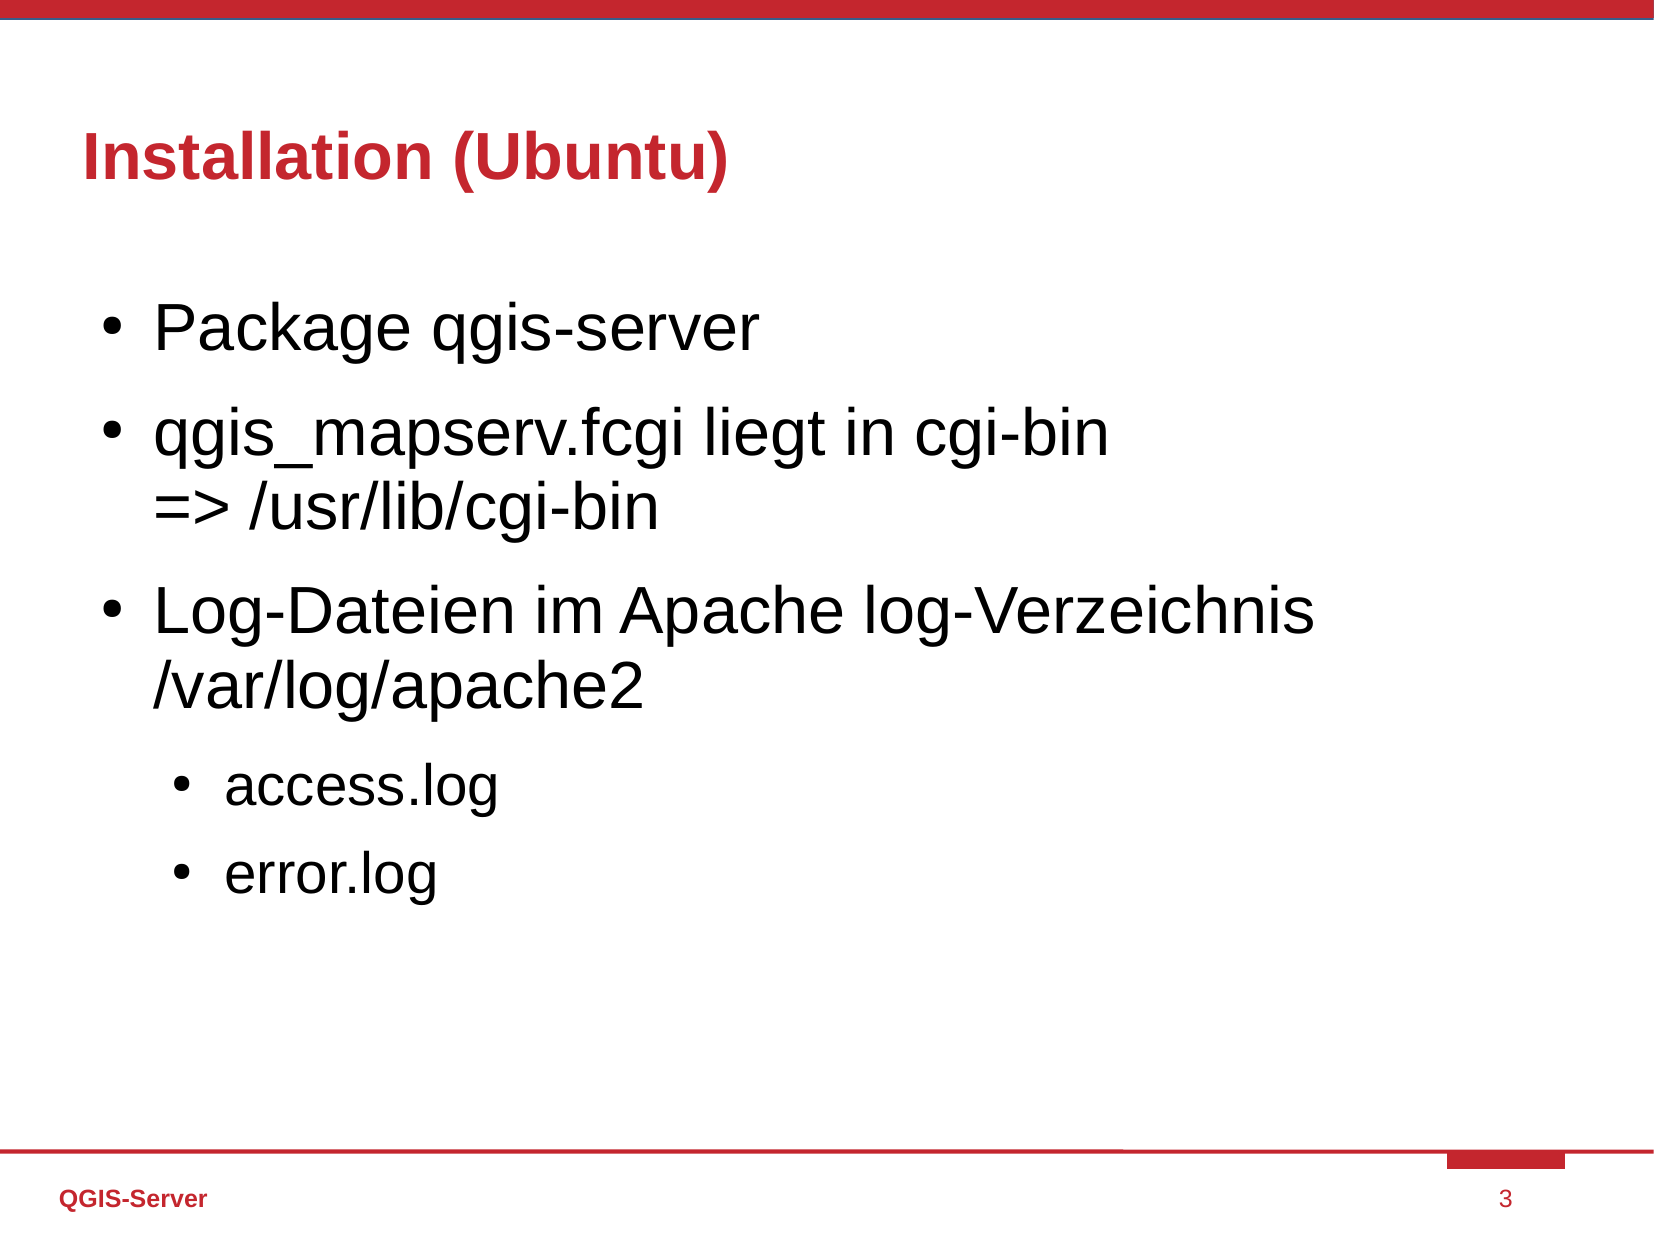

# Installation (Ubuntu)
Package qgis-server
qgis_mapserv.fcgi liegt in cgi-bin
=> /usr/lib/cgi-bin
Log-Dateien im Apache log-Verzeichnis /var/log/apache2
access.log
error.log
QGIS-Server